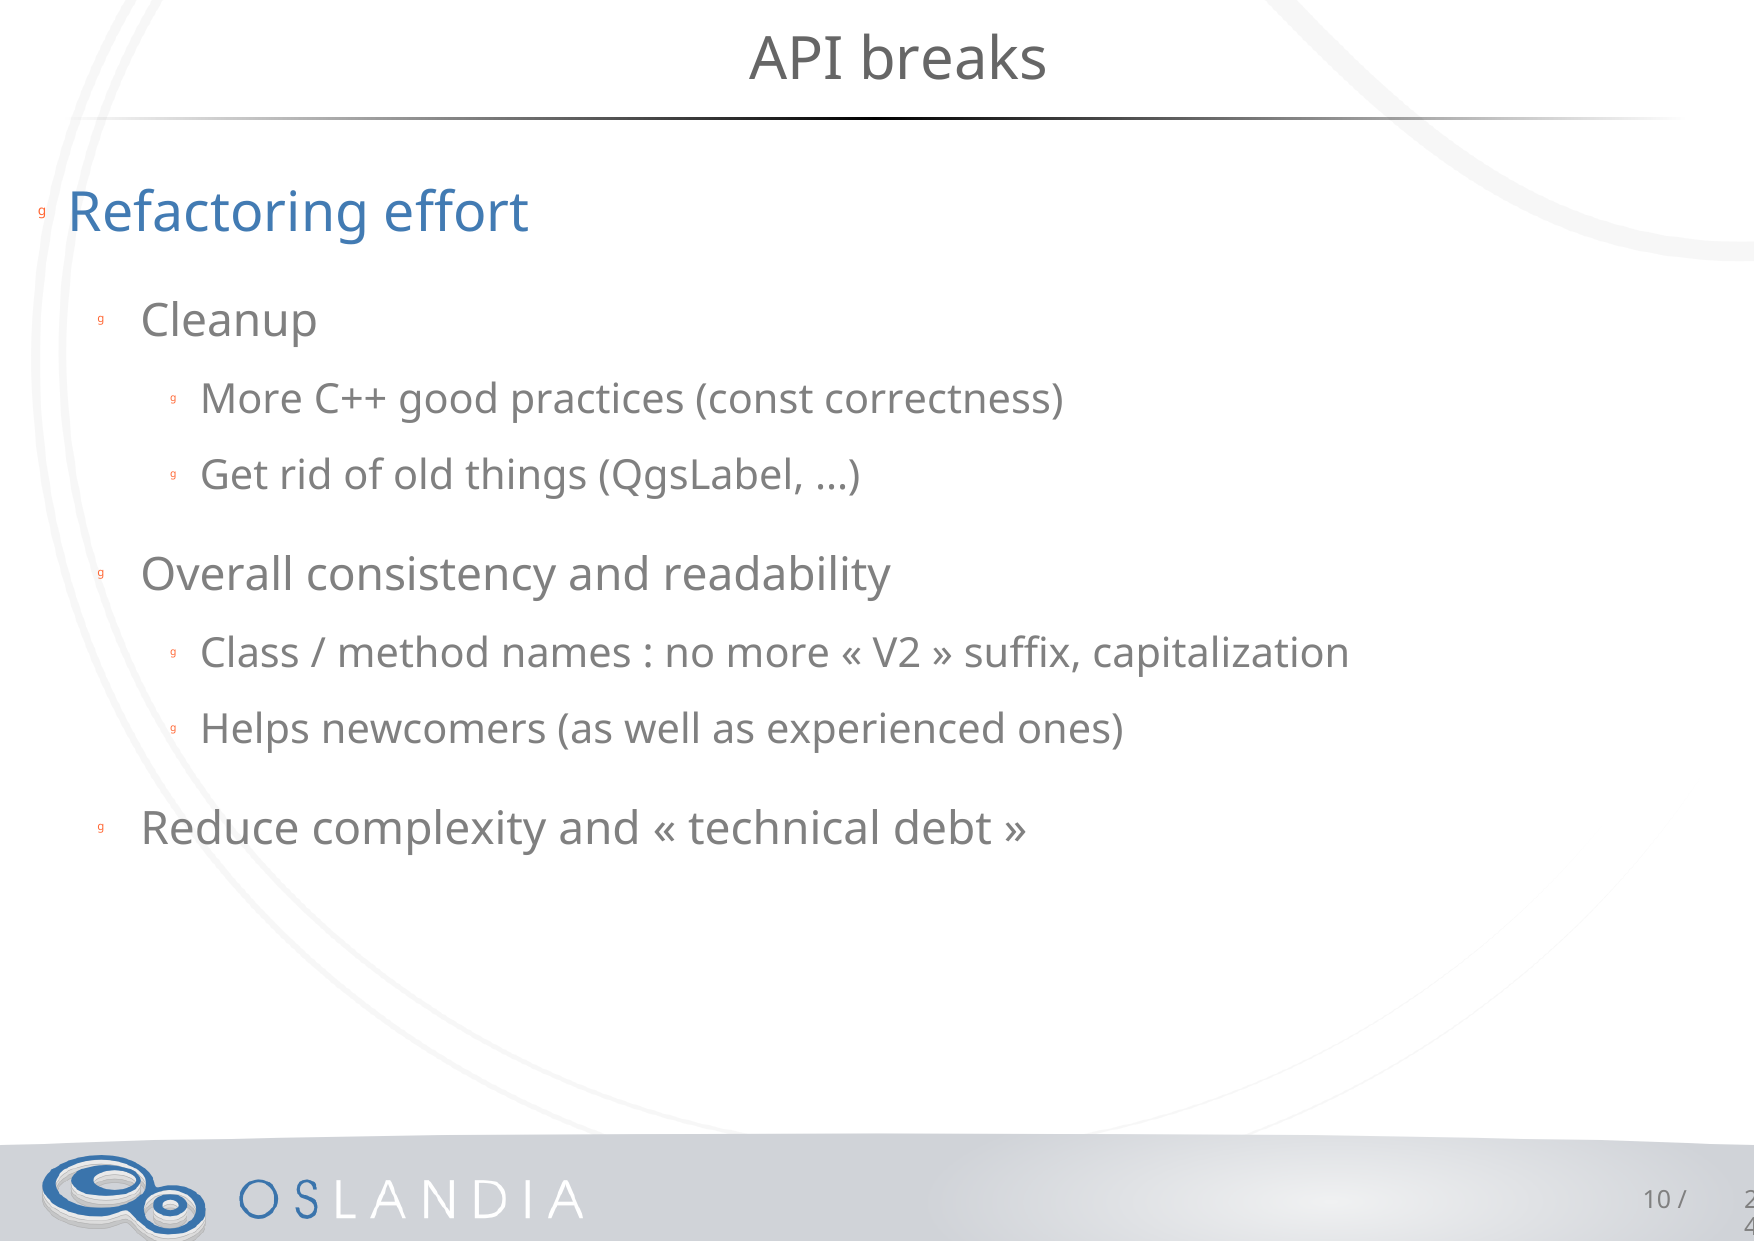

# API breaks
Refactoring effort
Cleanup
More C++ good practices (const correctness)
Get rid of old things (QgsLabel, ...)
Overall consistency and readability
Class / method names : no more « V2 » suffix, capitalization
Helps newcomers (as well as experienced ones)
Reduce complexity and « technical debt »